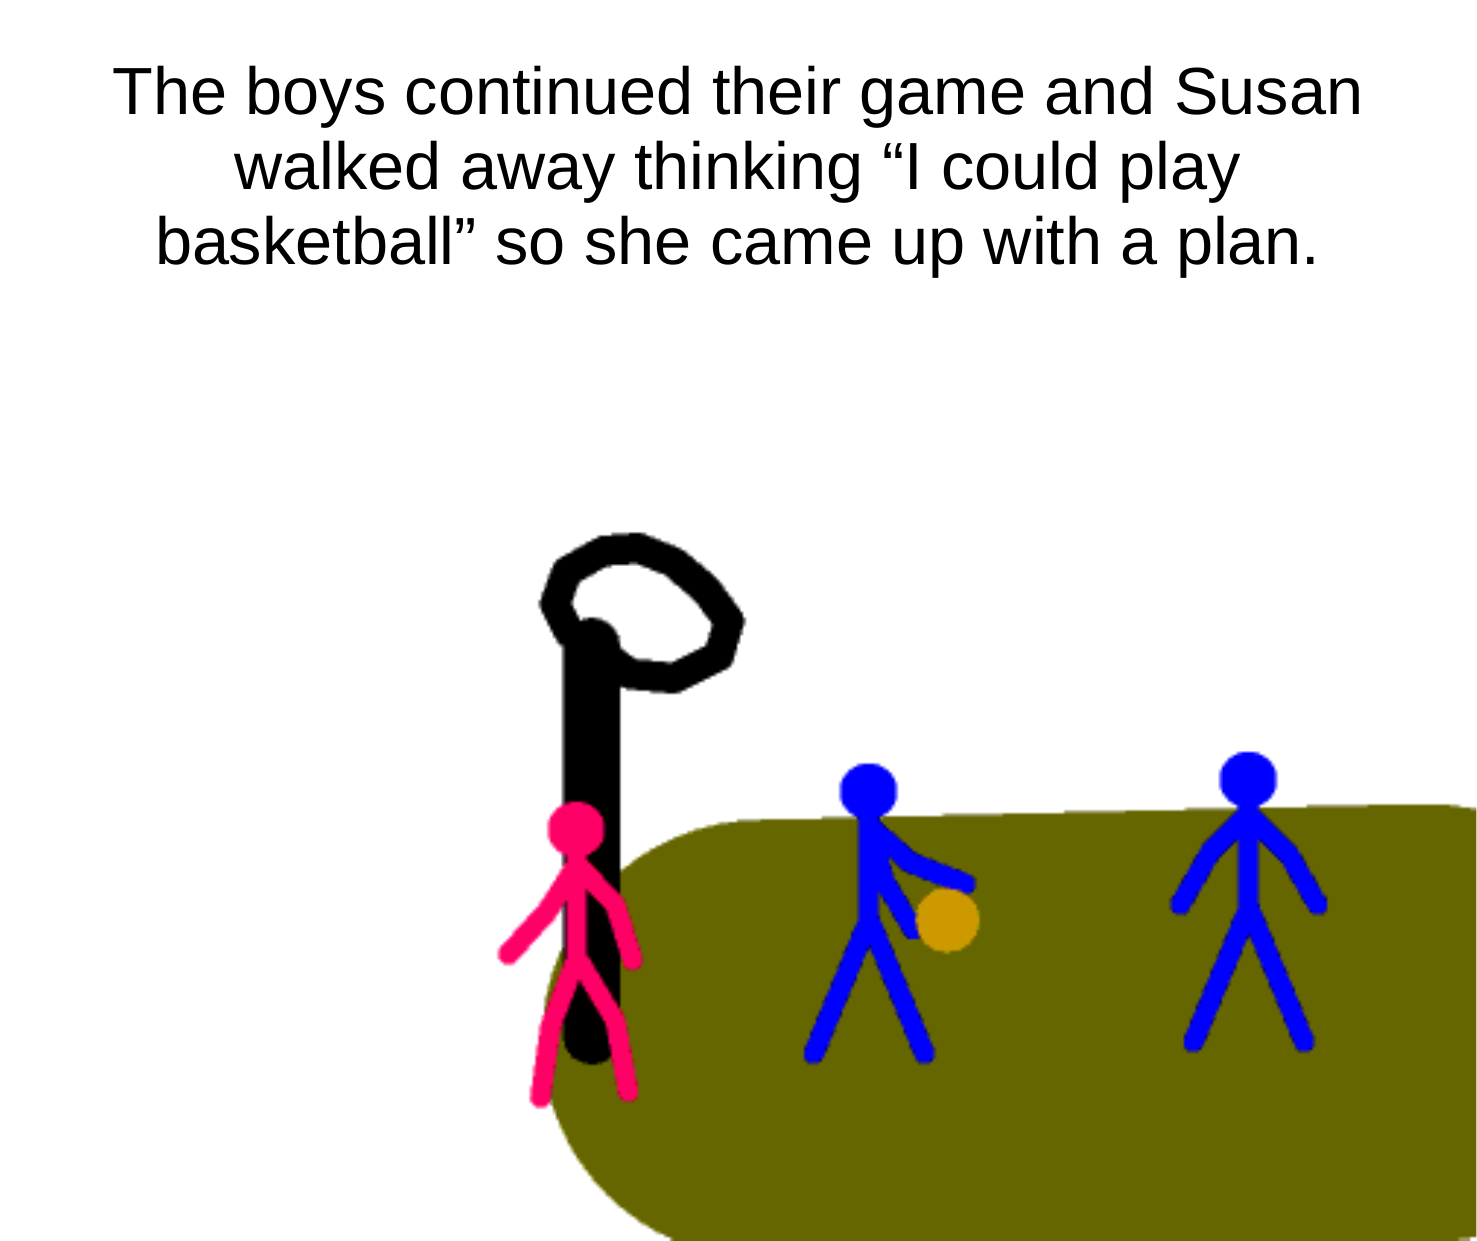

# The boys continued their game and Susan walked away thinking “I could play basketball” so she came up with a plan.